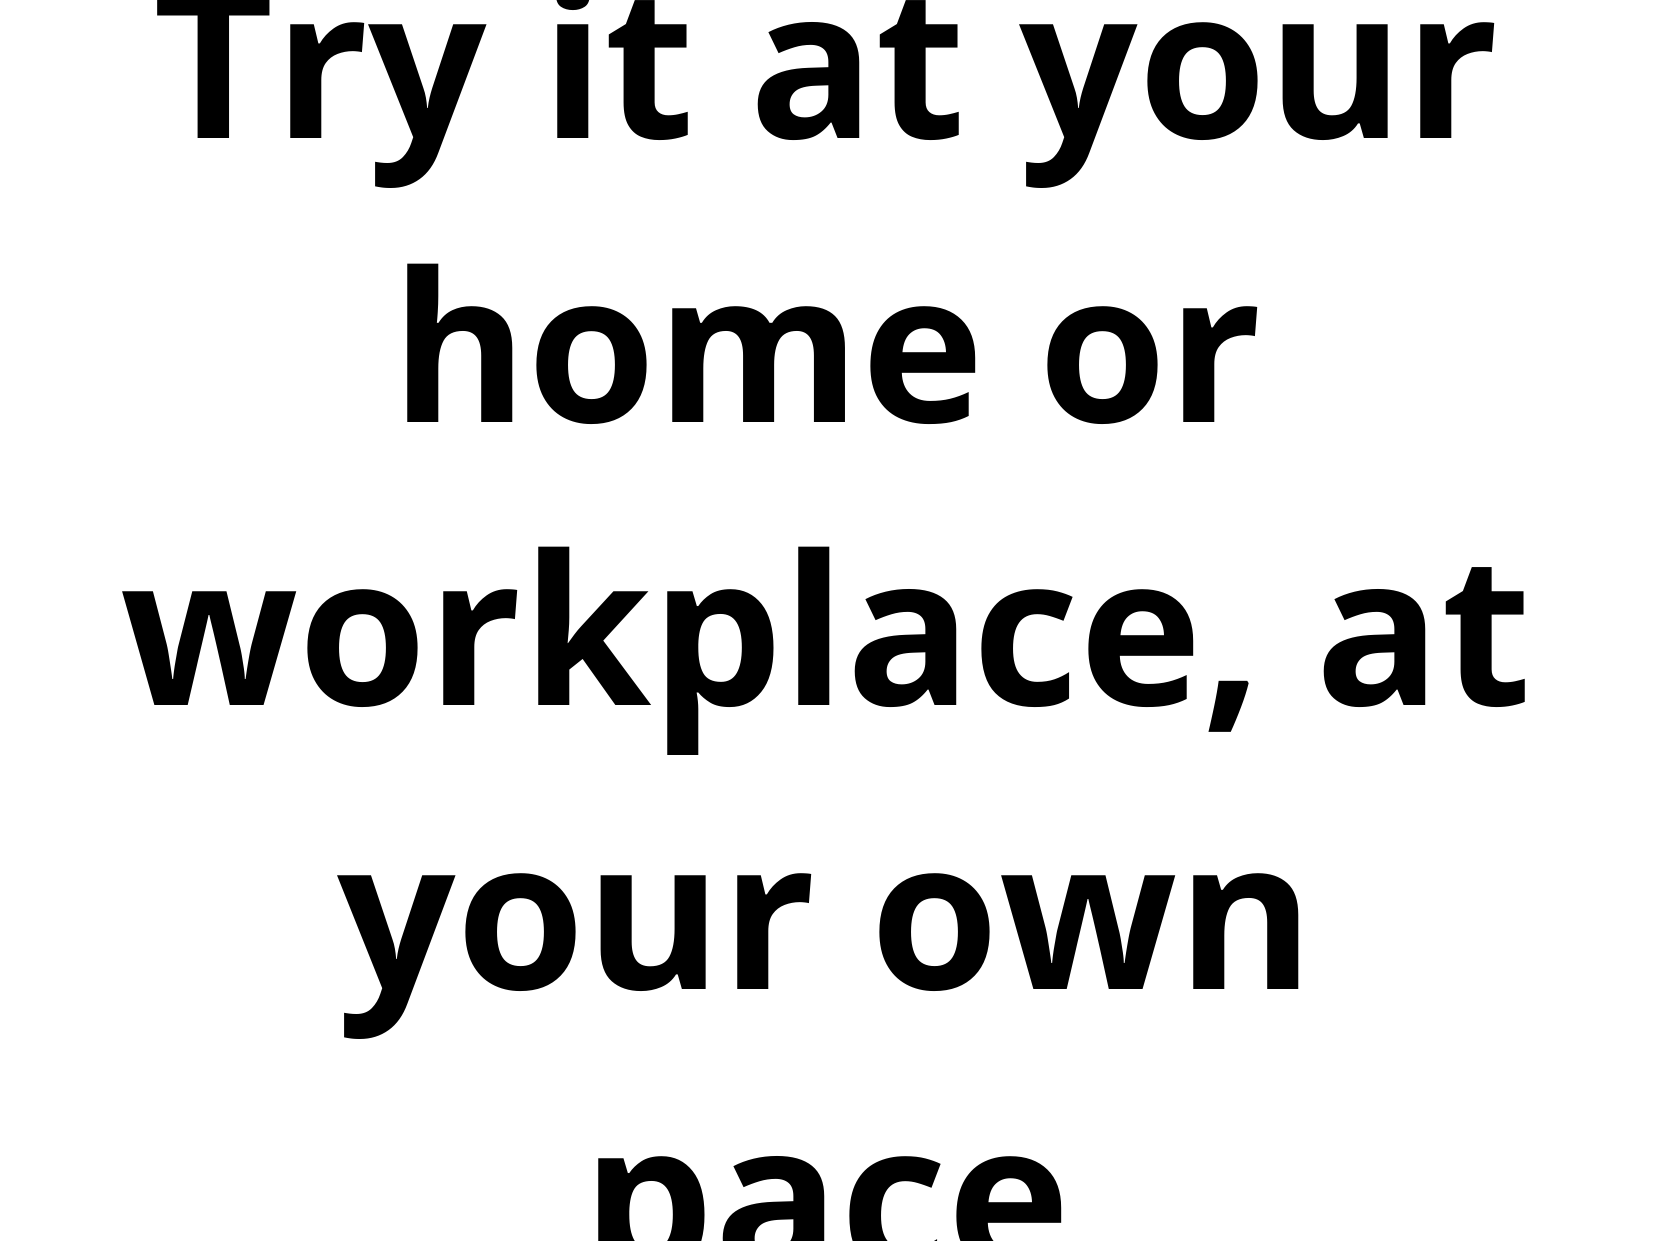

# Try it at your home or workplace, at your own pace